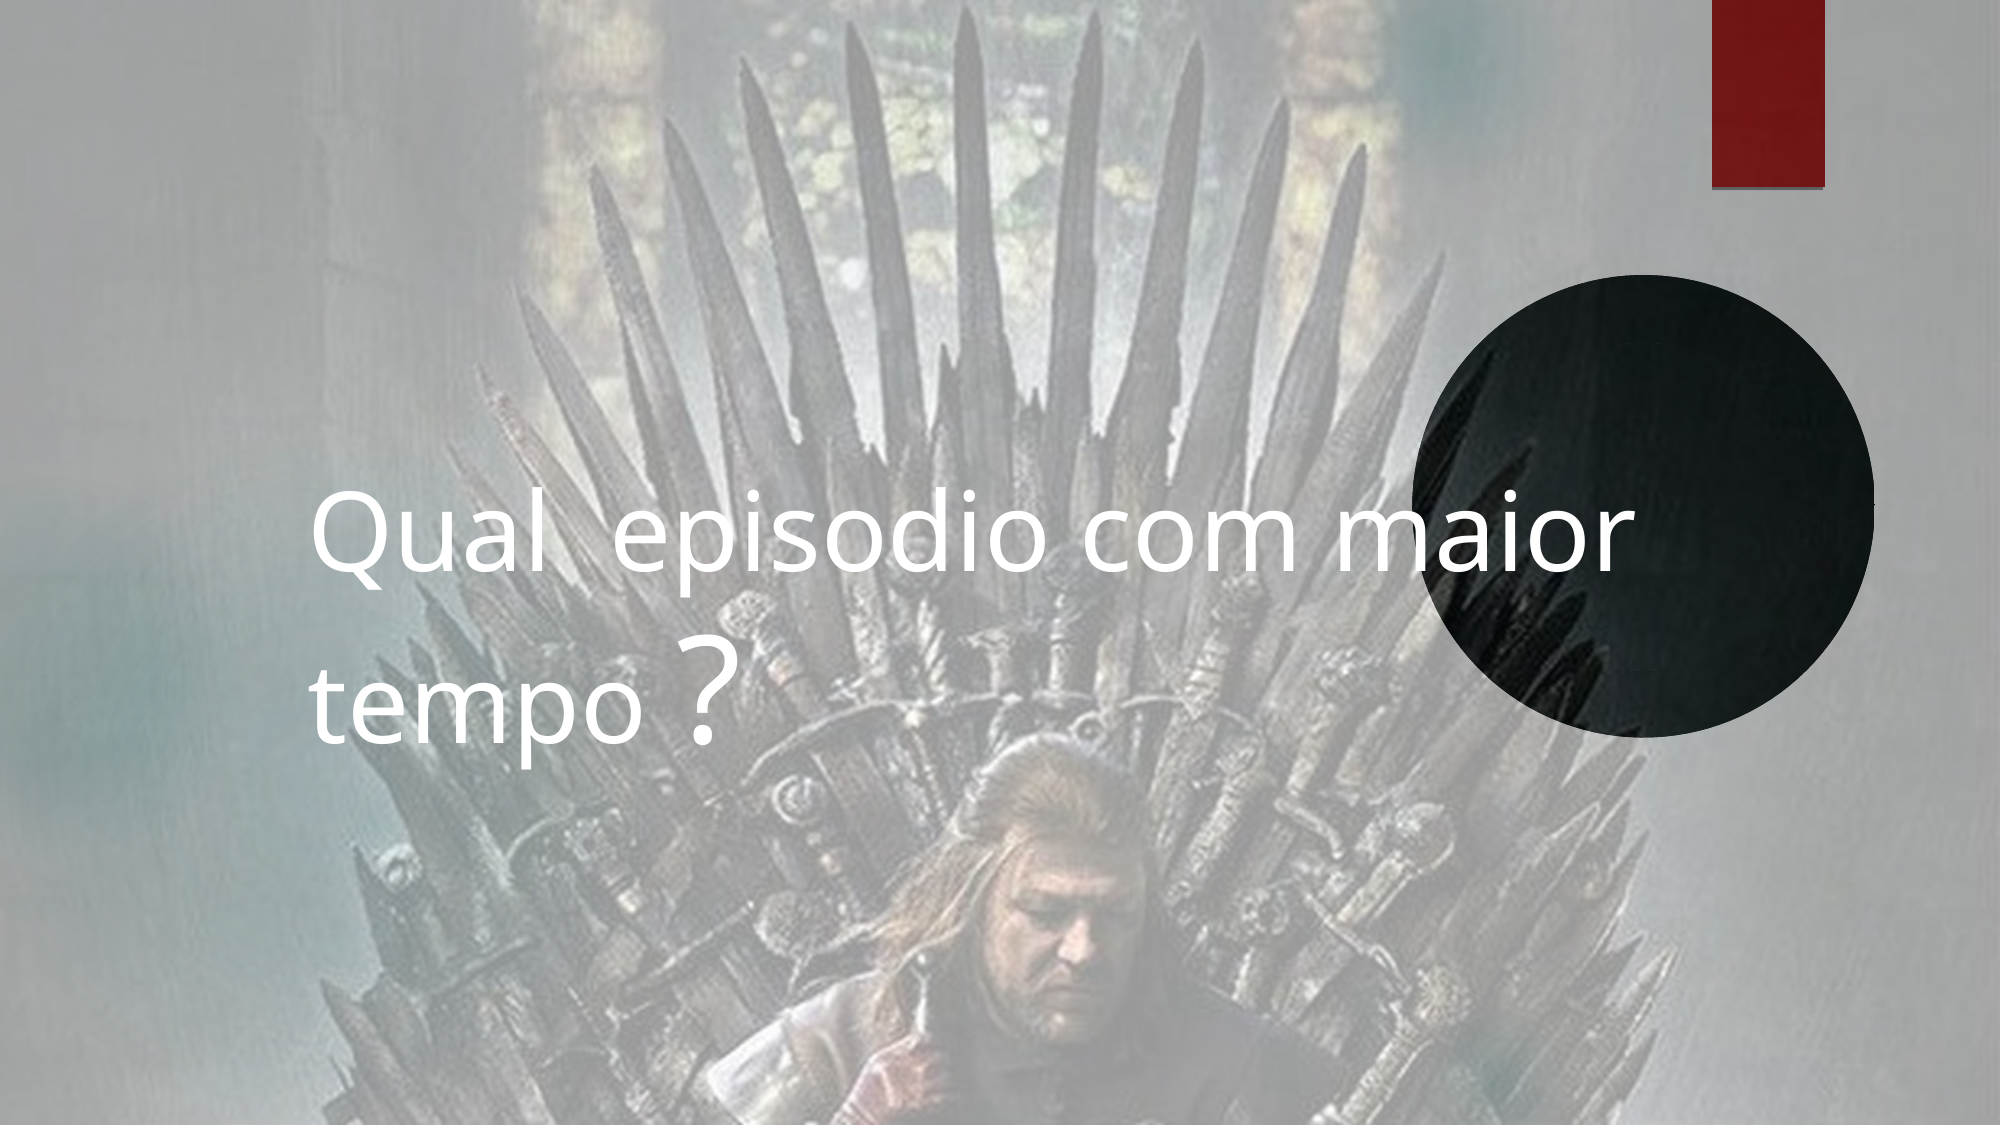

# Qual episodio com maior tempo ?